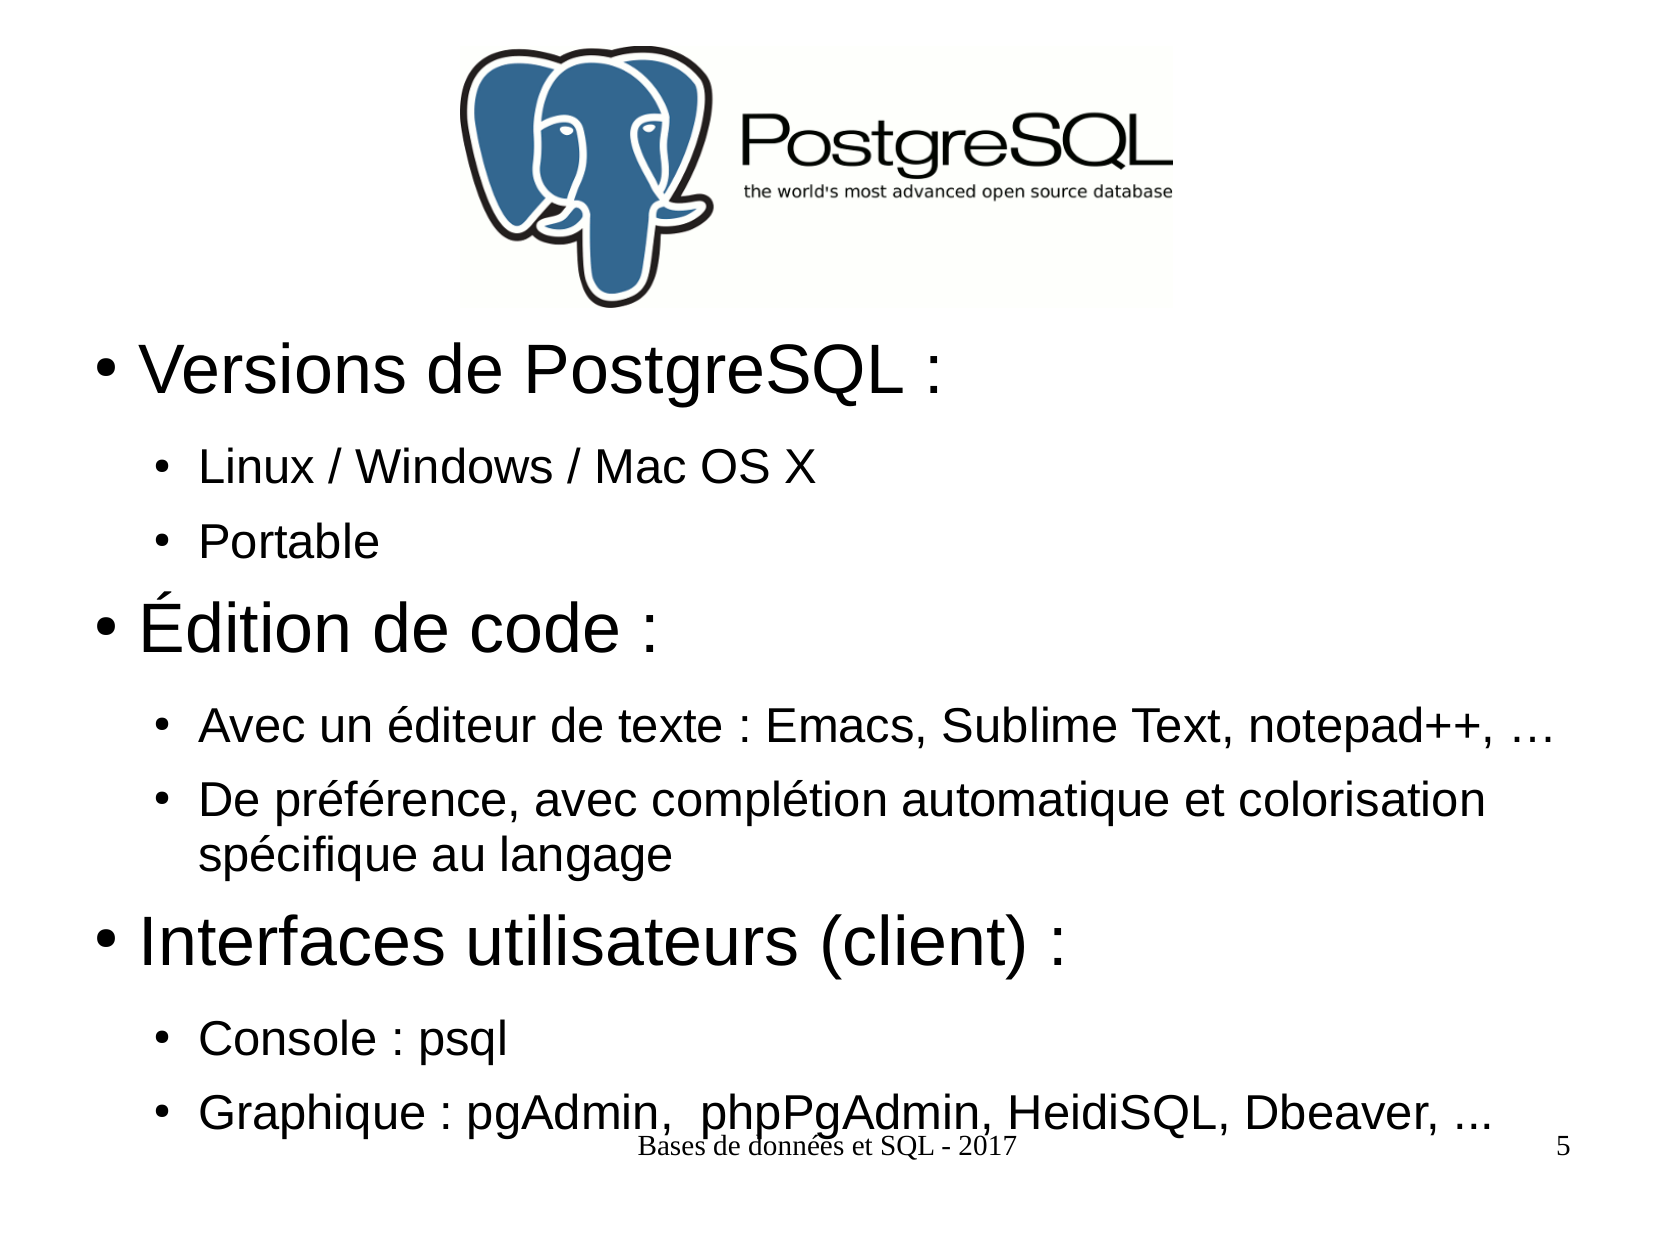

# Versions de PostgreSQL :
Linux / Windows / Mac OS X
Portable
Édition de code :
Avec un éditeur de texte : Emacs, Sublime Text, notepad++, …
De préférence, avec complétion automatique et colorisation spécifique au langage
Interfaces utilisateurs (client) :
Console : psql
Graphique : pgAdmin, phpPgAdmin, HeidiSQL, Dbeaver, ...
Bases de données et SQL - 2017
5